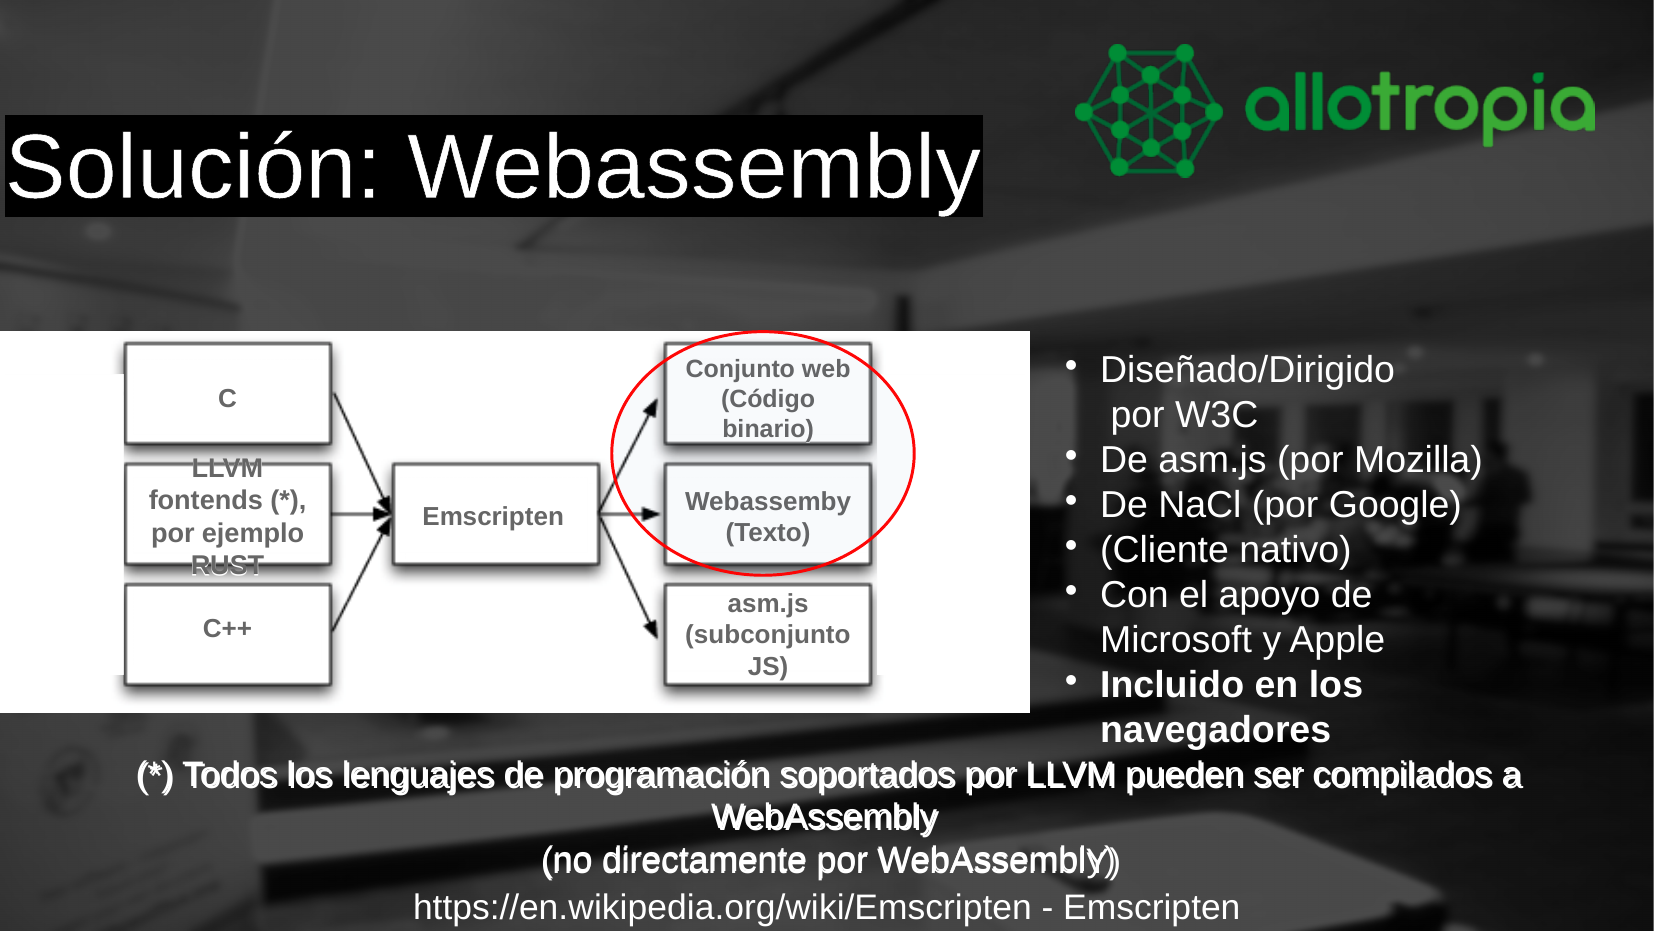

# Solución: Webassembly
Diseñado/Dirigido
 por W3C
De asm.js (por Mozilla)
De NaCl (por Google)
(Cliente nativo)
Con el apoyo de Microsoft y Apple
Incluido en los navegadores
C
Conjunto web
(Código binario)
LLVM fontends (*), por ejemplo RUST
Emscripten
Webassemby
(Texto)
C++
asm.js
(subconjunto JS)
(*) Todos los lenguajes de programación soportados por LLVM pueden ser compilados a WebAssembly
(no directamente por WebAssembly)
(*) Todos los lenguajes de programación soportados por LLVM pueden ser compilados a WebAssembly
(no directamente por WebAssemblY)
https://en.wikipedia.org/wiki/Emscripten - Emscripten